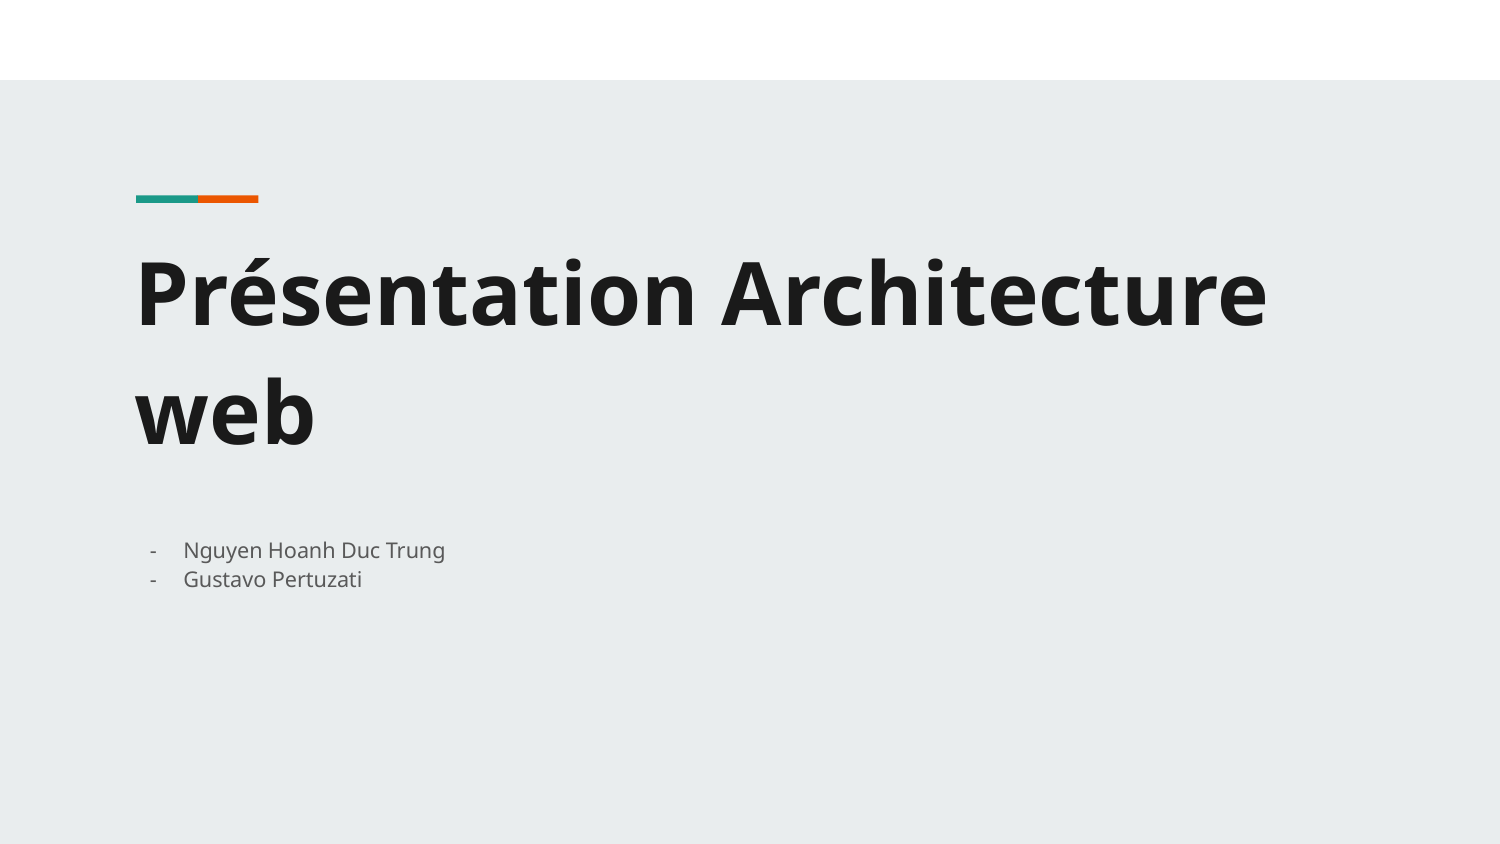

# Présentation Architecture web
Nguyen Hoanh Duc Trung
Gustavo Pertuzati